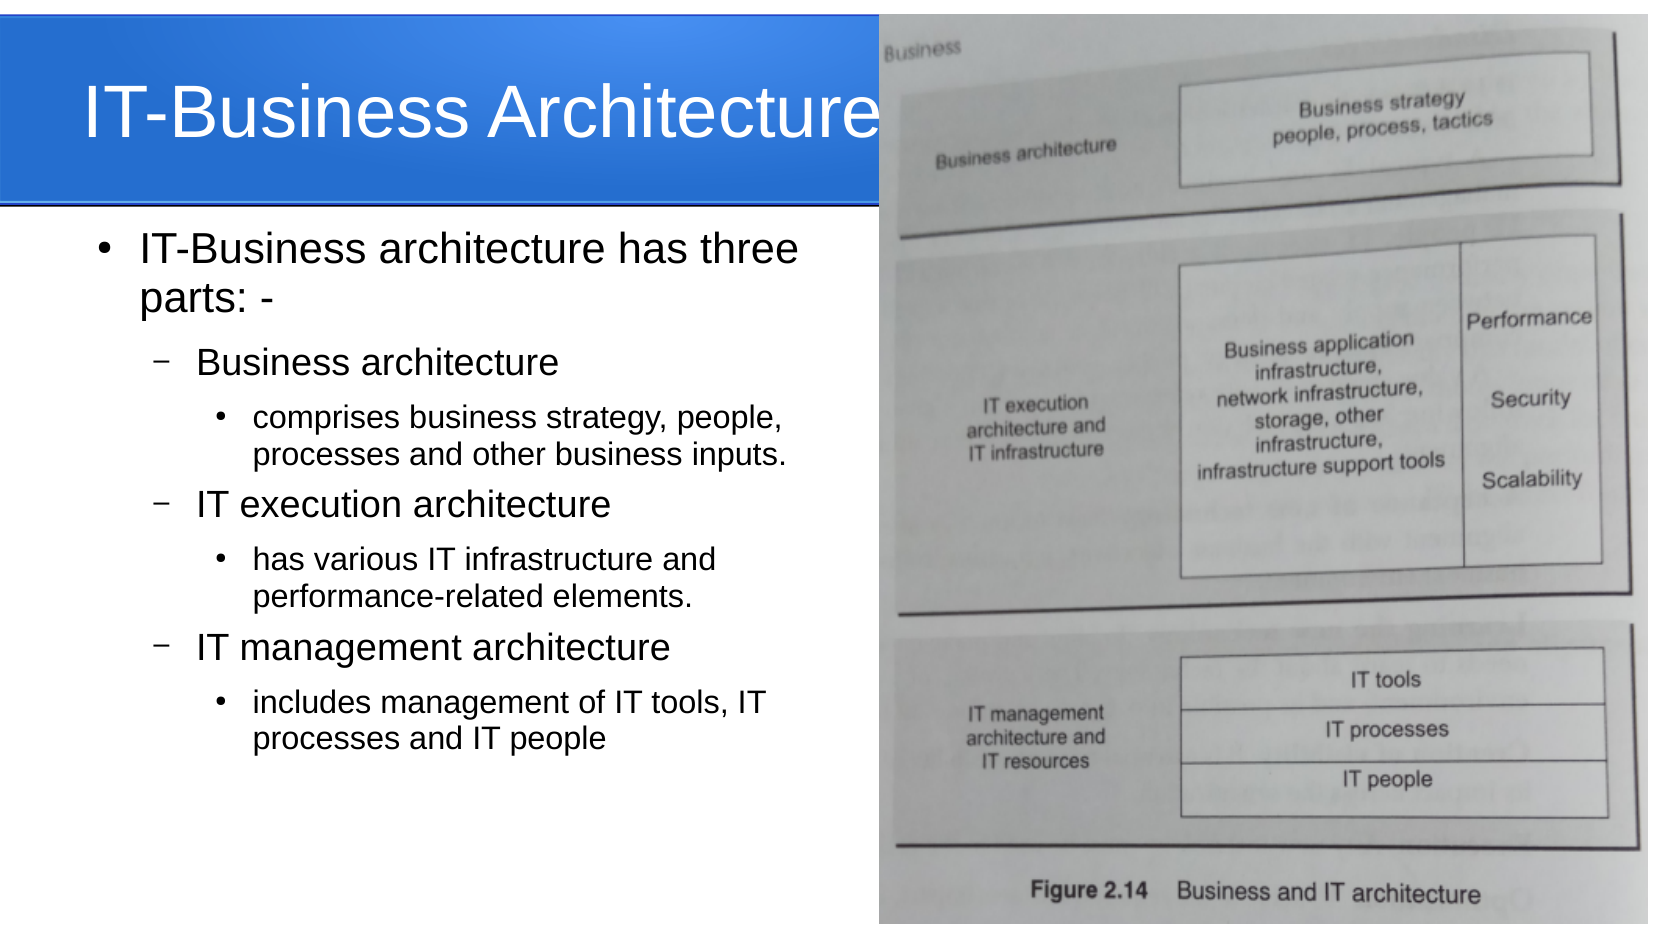

# IT-Business Architecture
IT-Business architecture has three parts: -
Business architecture
comprises business strategy, people, processes and other business inputs.
IT execution architecture
has various IT infrastructure and performance-related elements.
IT management architecture
includes management of IT tools, IT processes and IT people